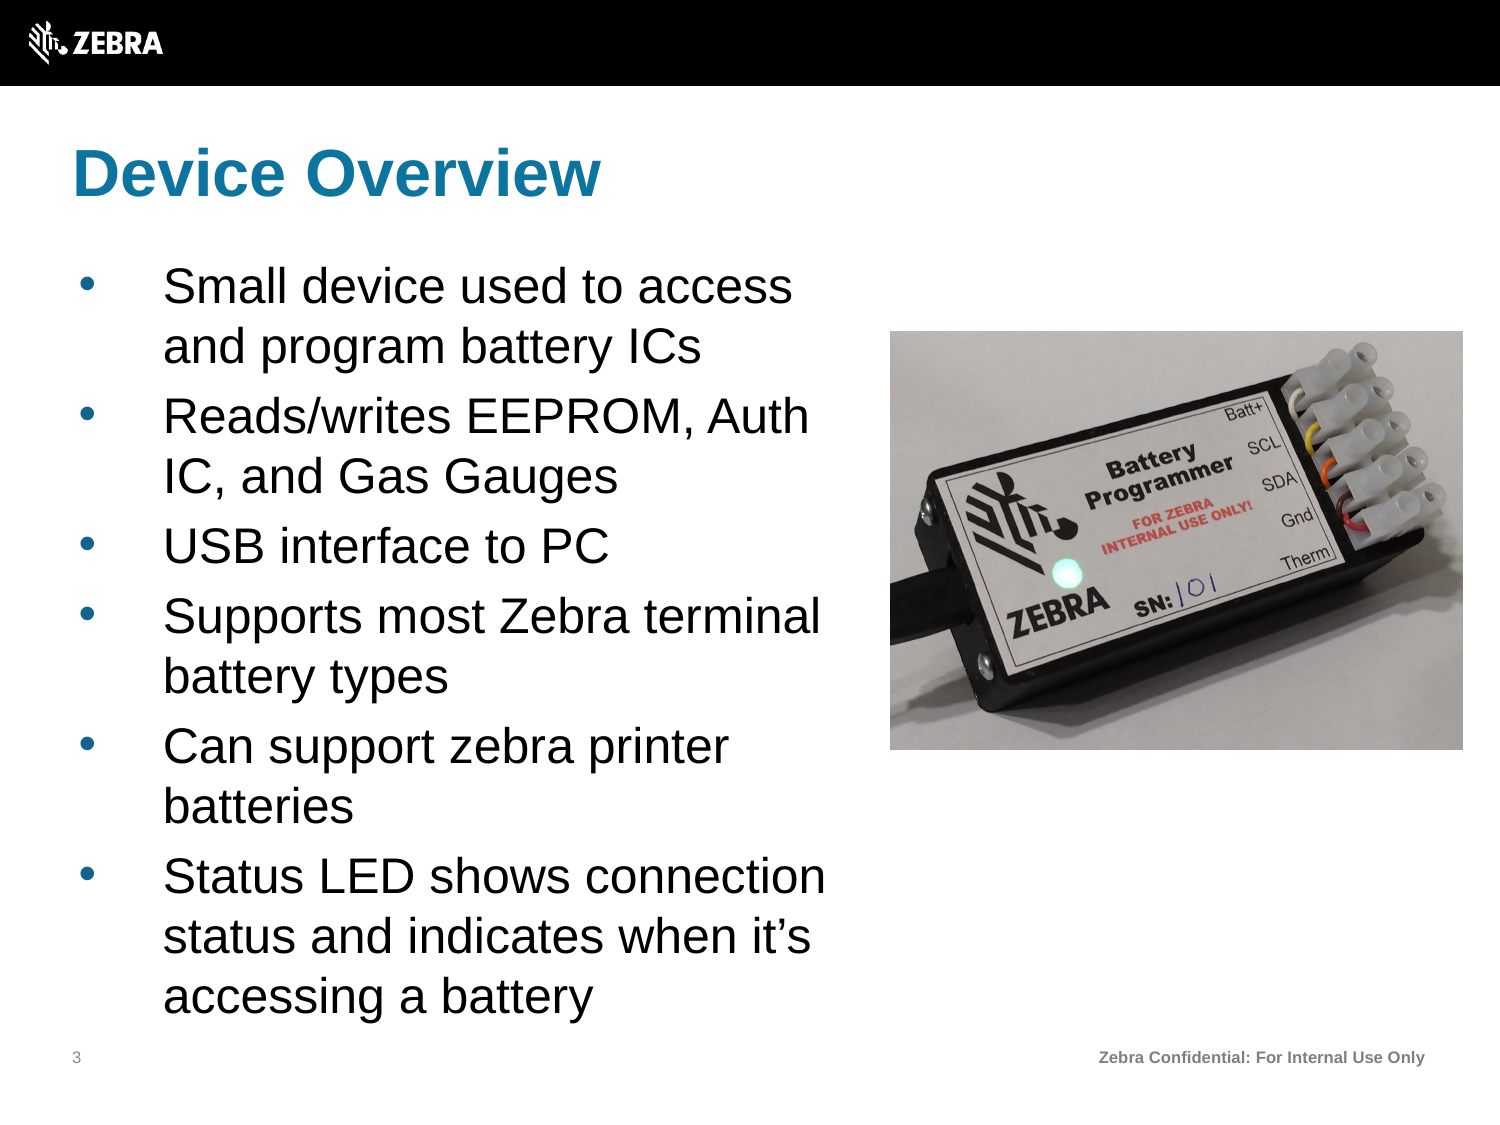

# Device Overview
Small device used to access and program battery ICs
Reads/writes EEPROM, Auth IC, and Gas Gauges
USB interface to PC
Supports most Zebra terminal battery types
Can support zebra printer batteries
Status LED shows connection status and indicates when it’s accessing a battery
Zebra Confidential: For Internal Use Only